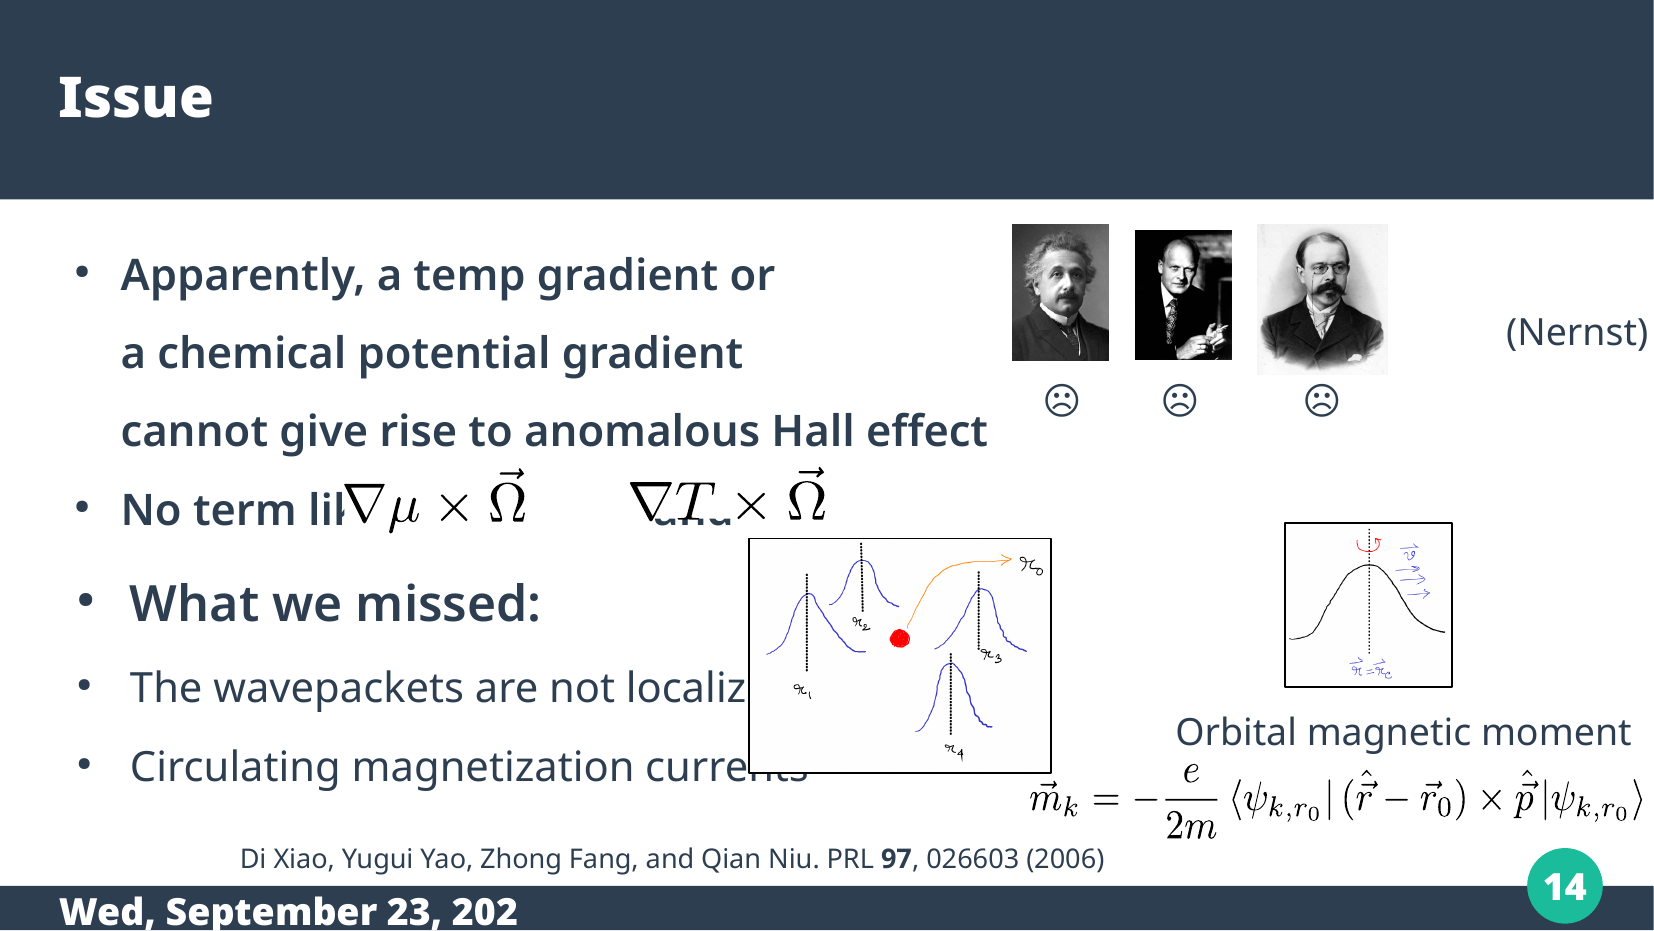

# Issue
(Nernst)
Apparently, a temp gradient or
a chemical potential gradient
cannot give rise to anomalous Hall effect
No term like and
☹️
☹️
☹️
What we missed:
The wavepackets are not localized
Circulating magnetization currents
Orbital magnetic moment
Di Xiao, Yugui Yao, Zhong Fang, and Qian Niu. PRL 97, 026603 (2006)